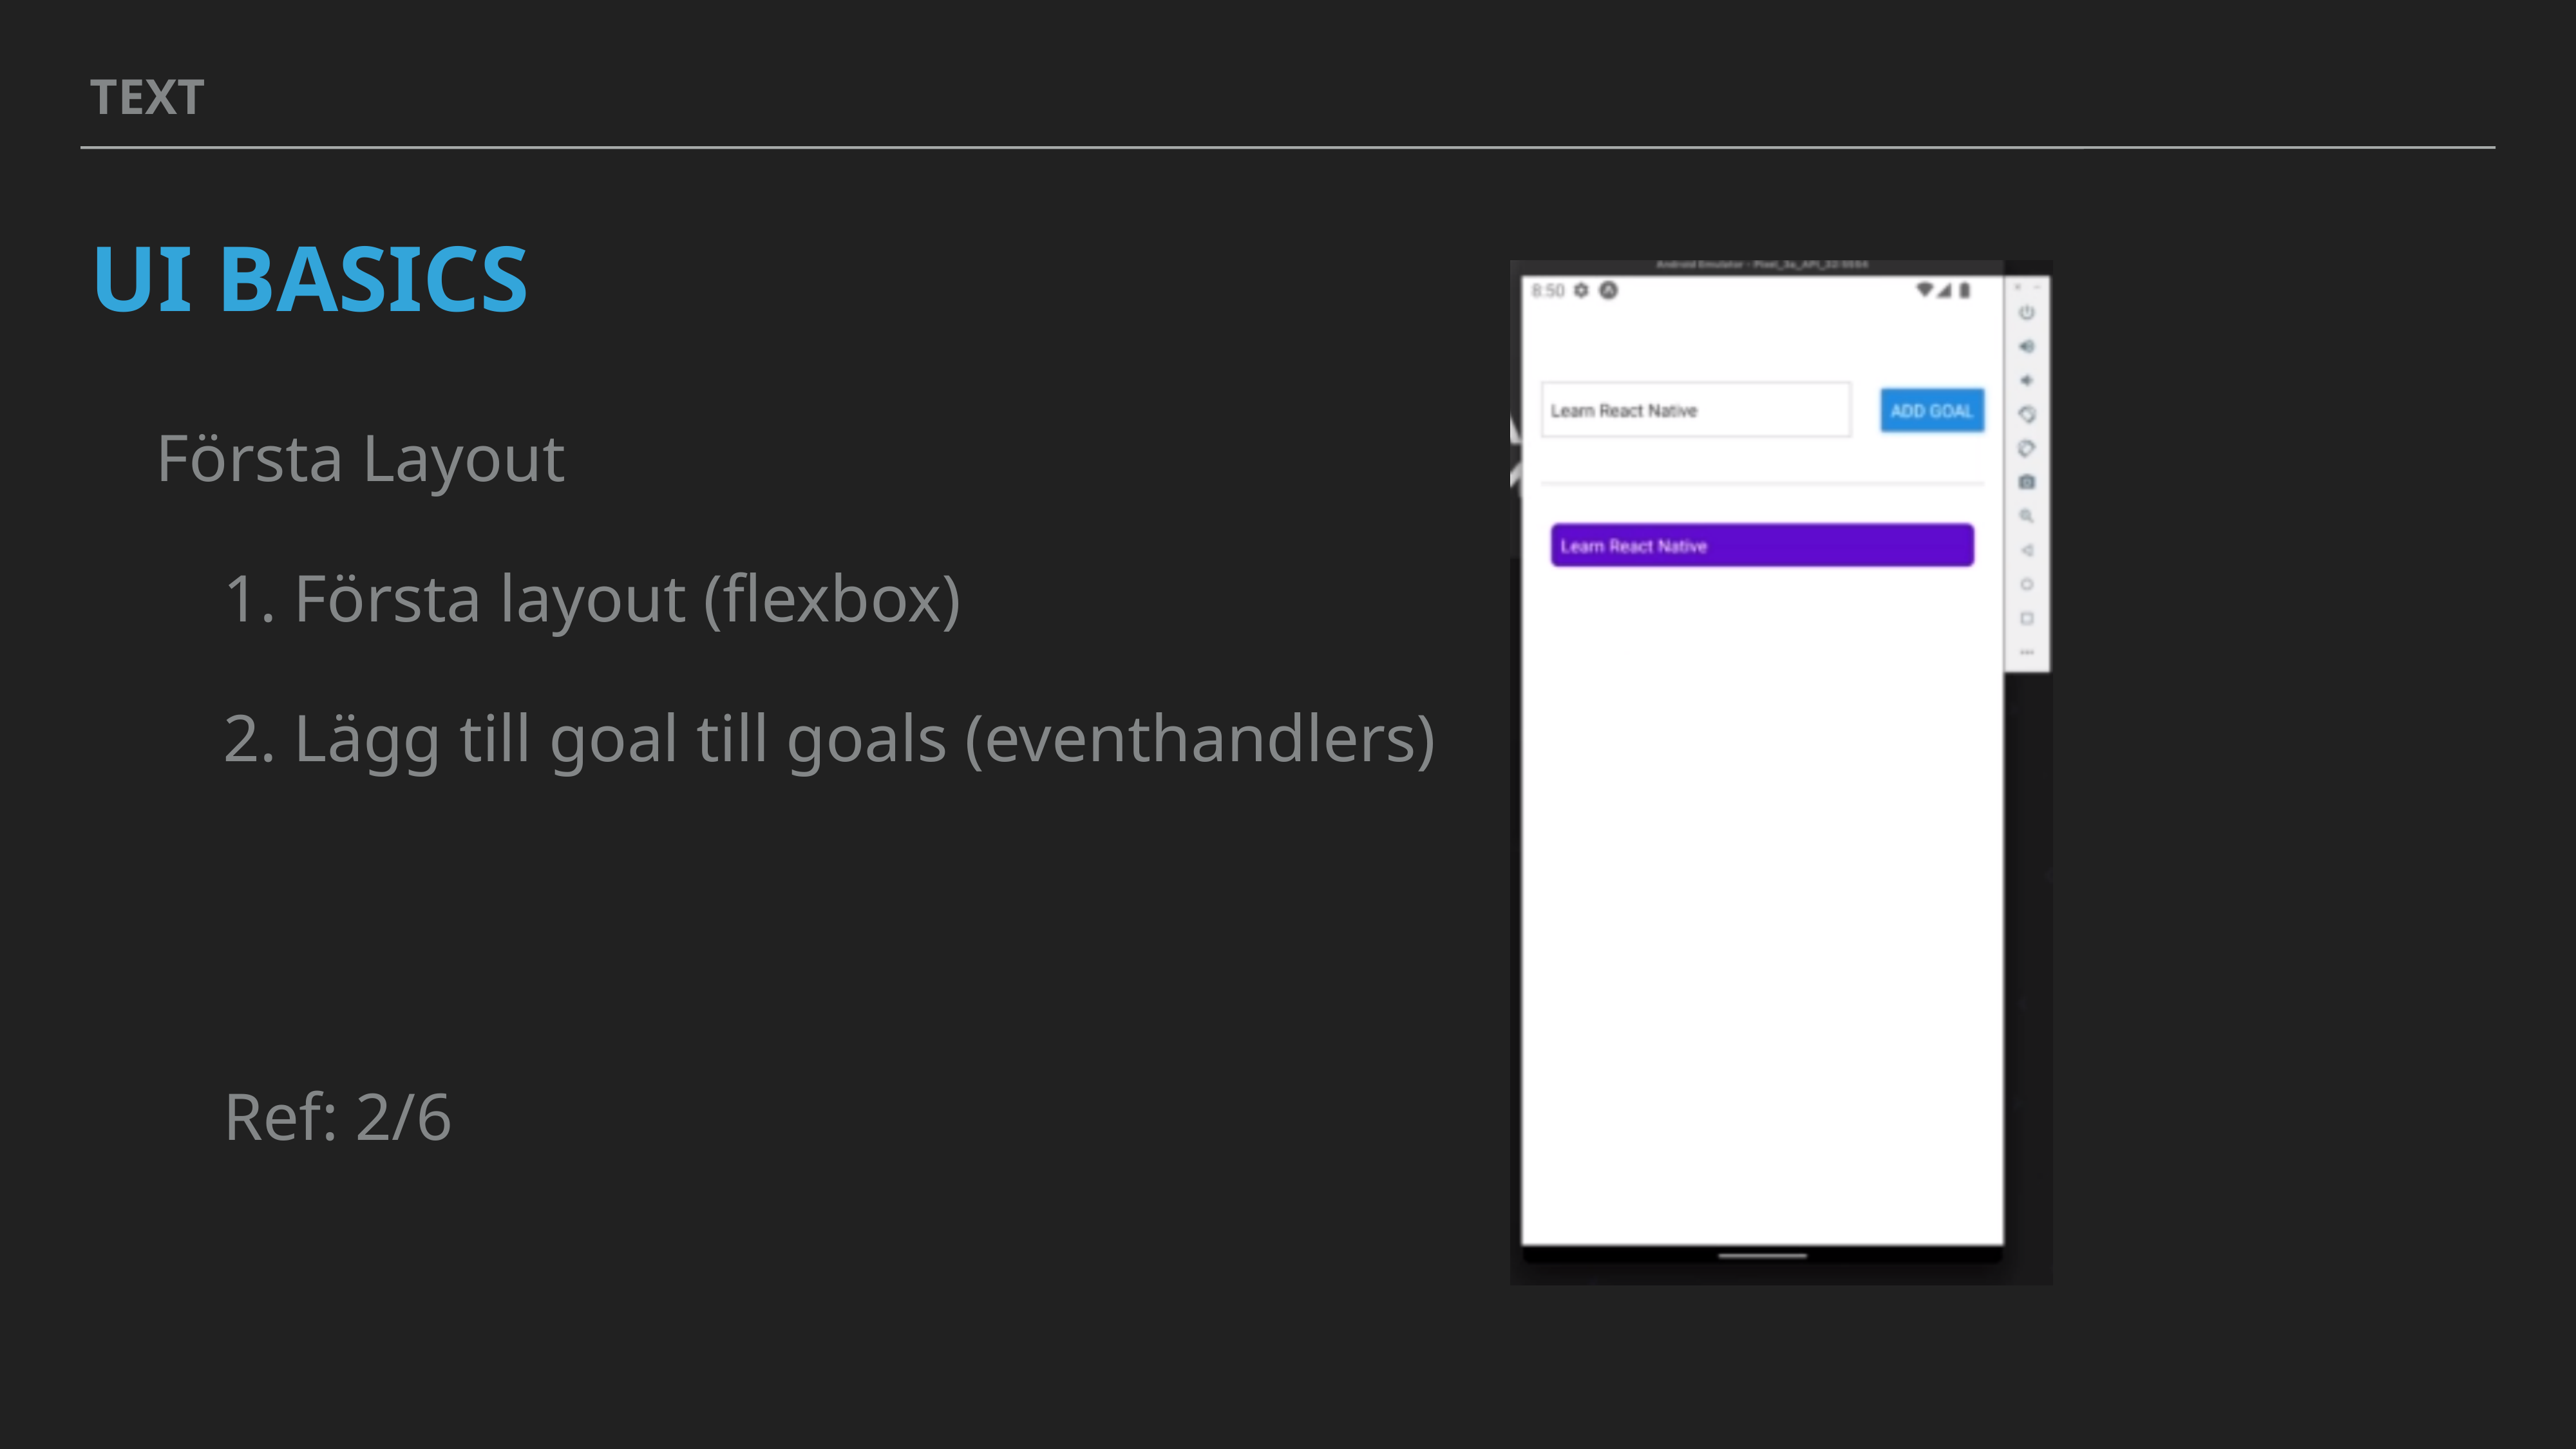

UI Basics
Första Layout
1. Första layout (flexbox)
2. Lägg till goal till goals (eventhandlers)
Ref: 2/6